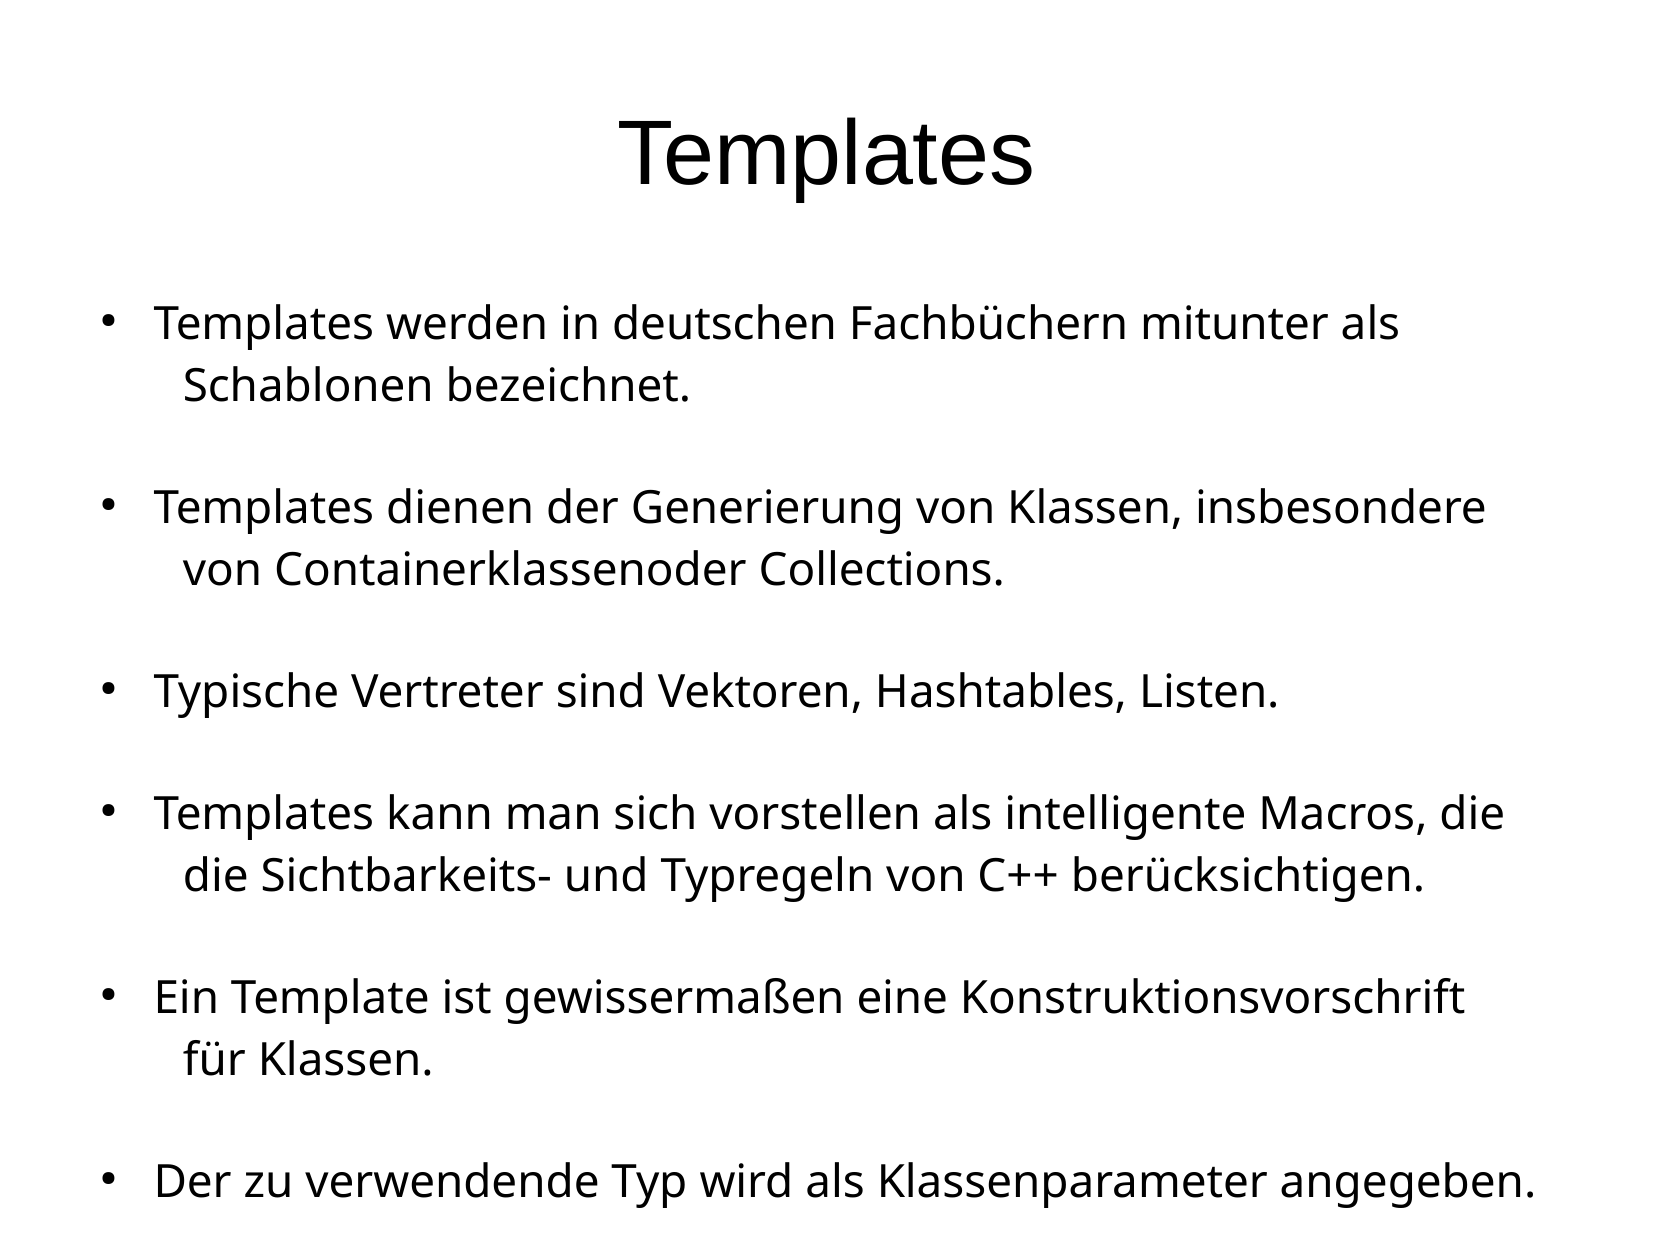

# Templates
Templates werden in deutschen Fachbüchern mitunter als Schablonen bezeichnet.
Templates dienen der Generierung von Klassen, insbesondere von Containerklassenoder Collections.
Typische Vertreter sind Vektoren, Hashtables, Listen.
Templates kann man sich vorstellen als intelligente Macros, die die Sichtbarkeits- und Typregeln von C++ berücksichtigen.
Ein Template ist gewissermaßen eine Konstruktionsvorschrift für Klassen.
Der zu verwendende Typ wird als Klassenparameter angegeben.